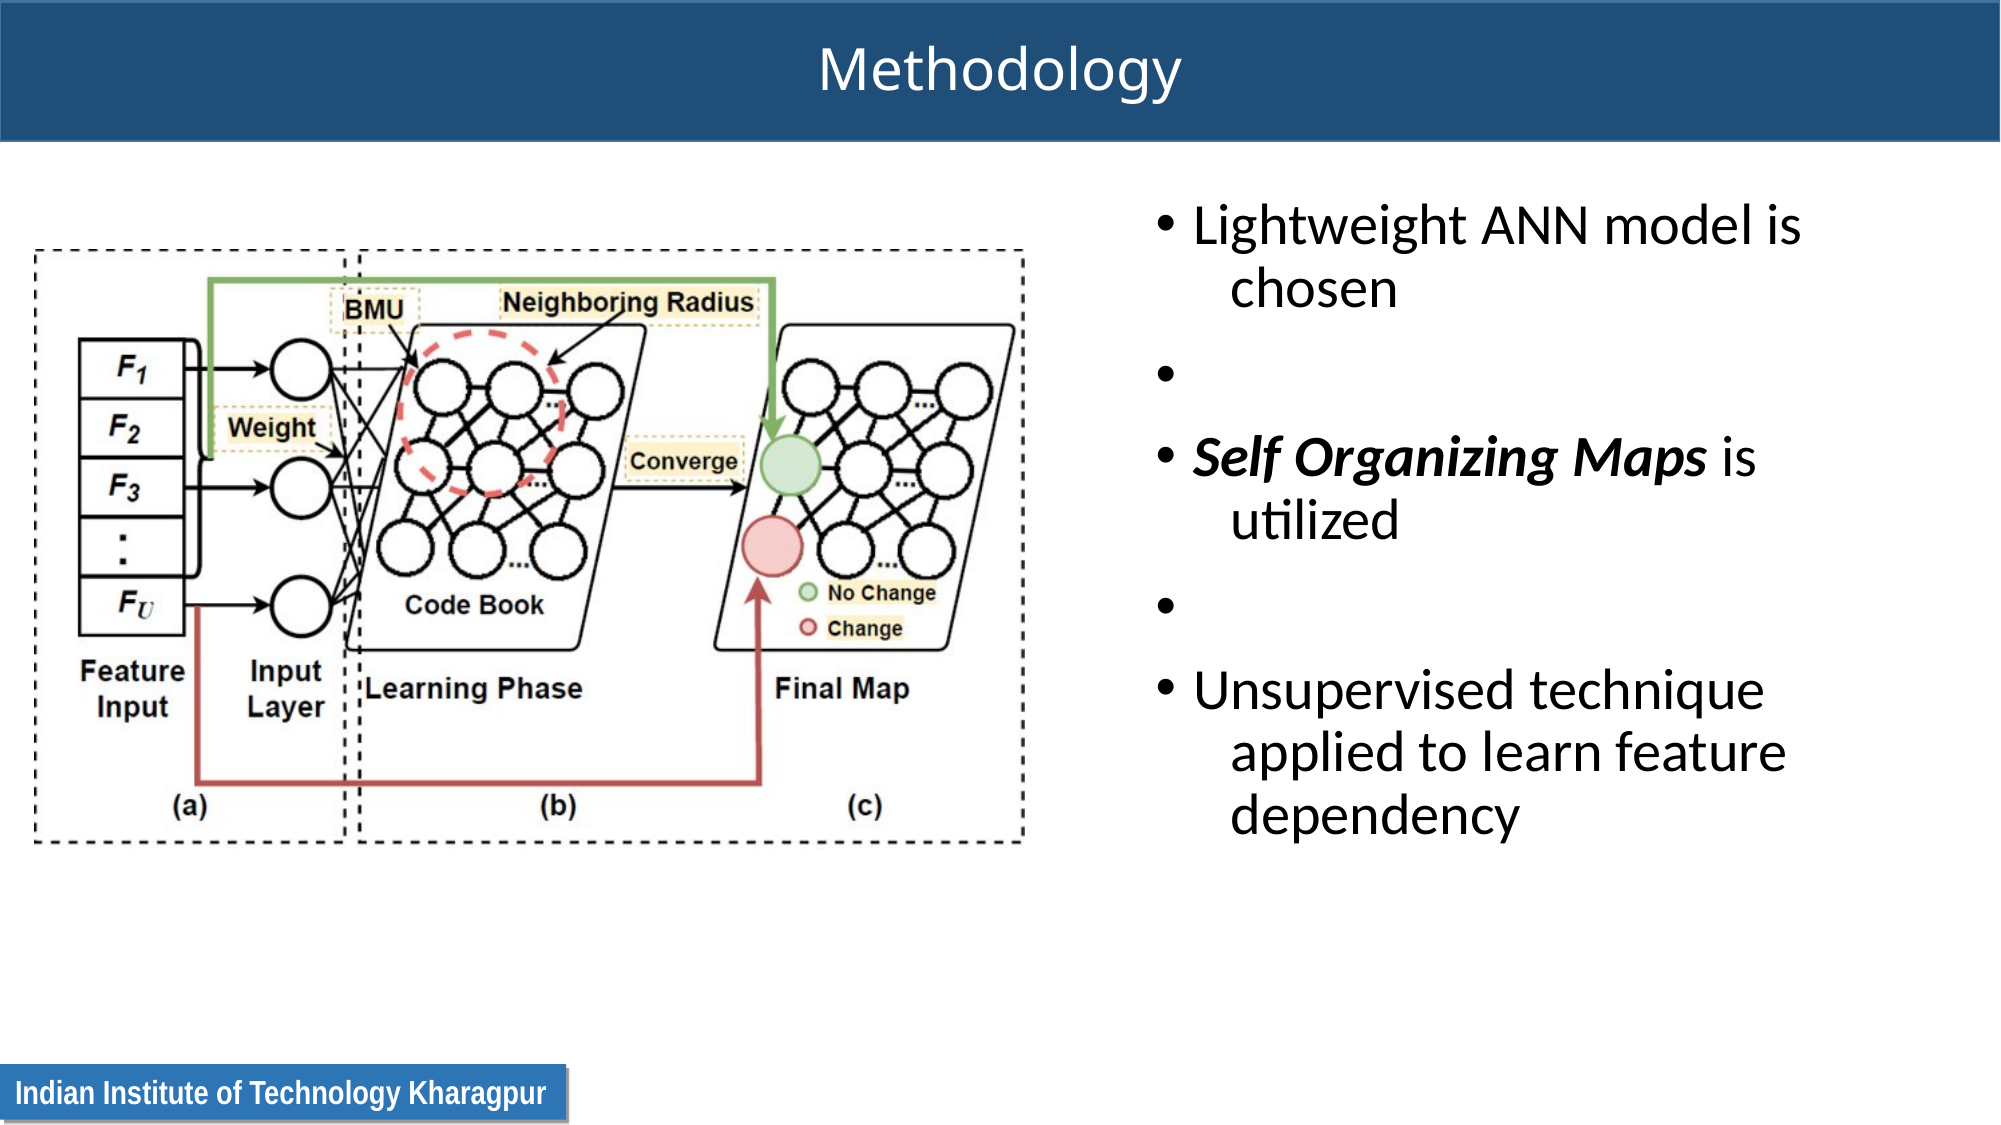

Methodology
# Lightweight ANN model is chosen
Self Organizing Maps is utilized
Unsupervised technique applied to learn feature dependency